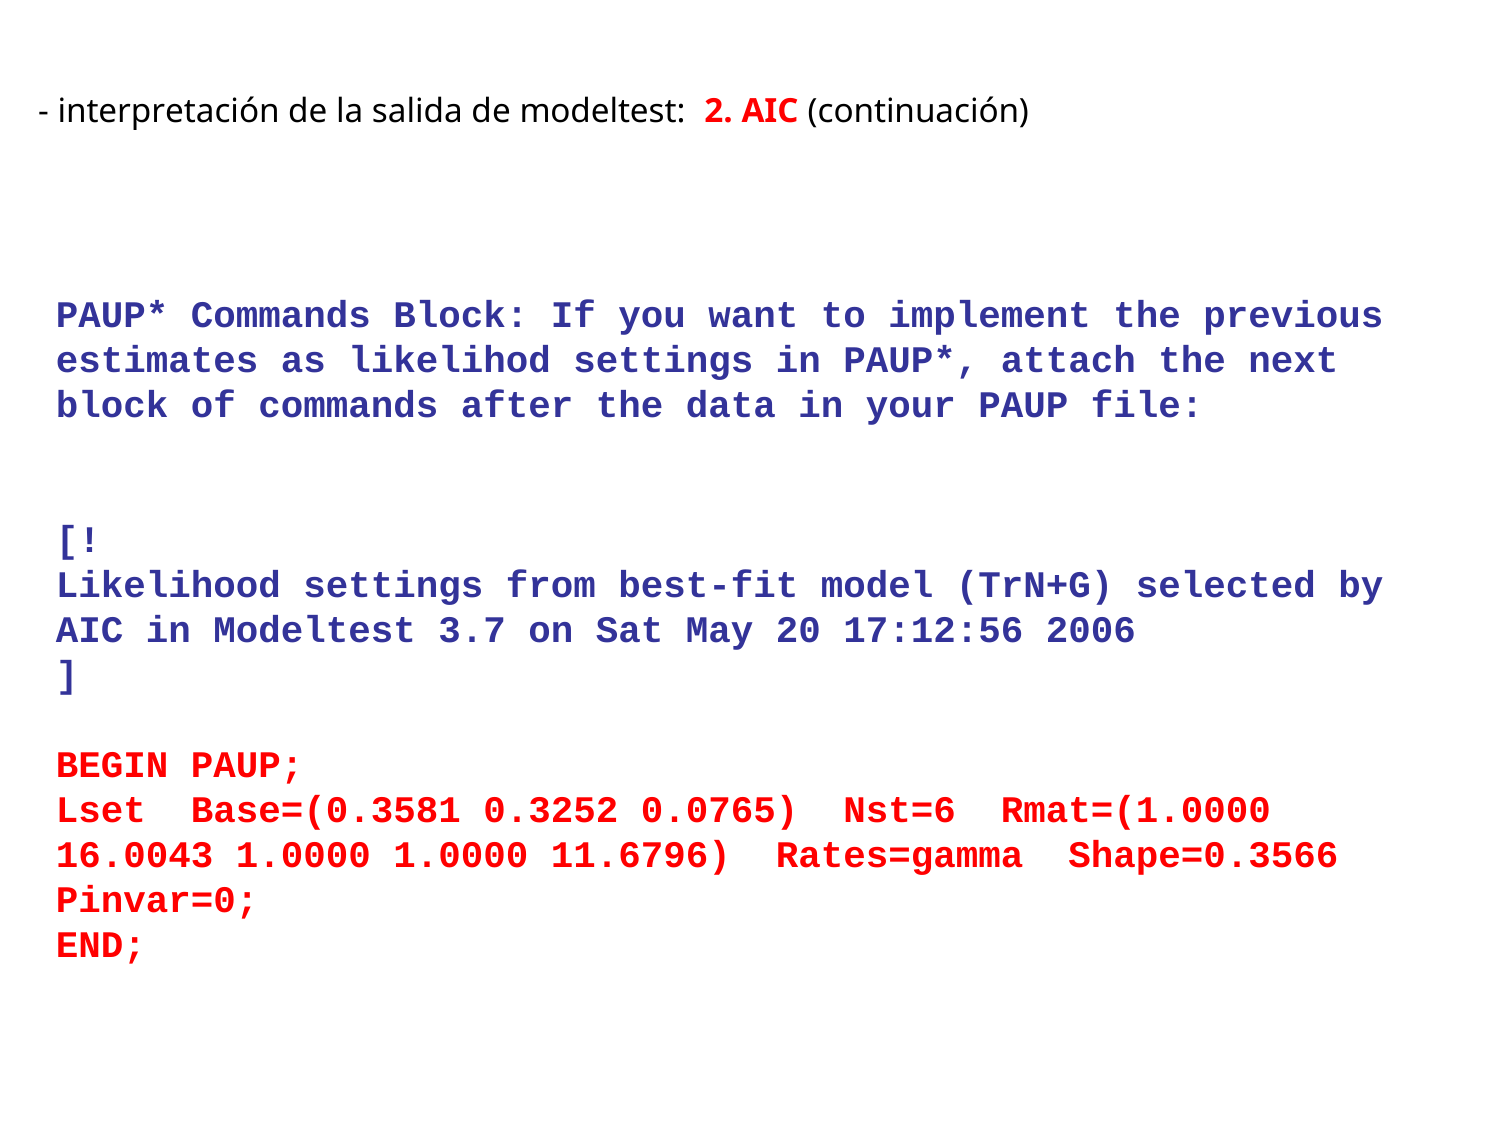

- interpretación de la salida de modeltest: 2. AIC (continuación)
PAUP* Commands Block: If you want to implement the previous estimates as likelihod settings in PAUP*, attach the next block of commands after the data in your PAUP file:
[!
Likelihood settings from best-fit model (TrN+G) selected by AIC in Modeltest 3.7 on Sat May 20 17:12:56 2006
]
BEGIN PAUP;
Lset Base=(0.3581 0.3252 0.0765) Nst=6 Rmat=(1.0000 16.0043 1.0000 1.0000 11.6796) Rates=gamma Shape=0.3566 Pinvar=0;
END;